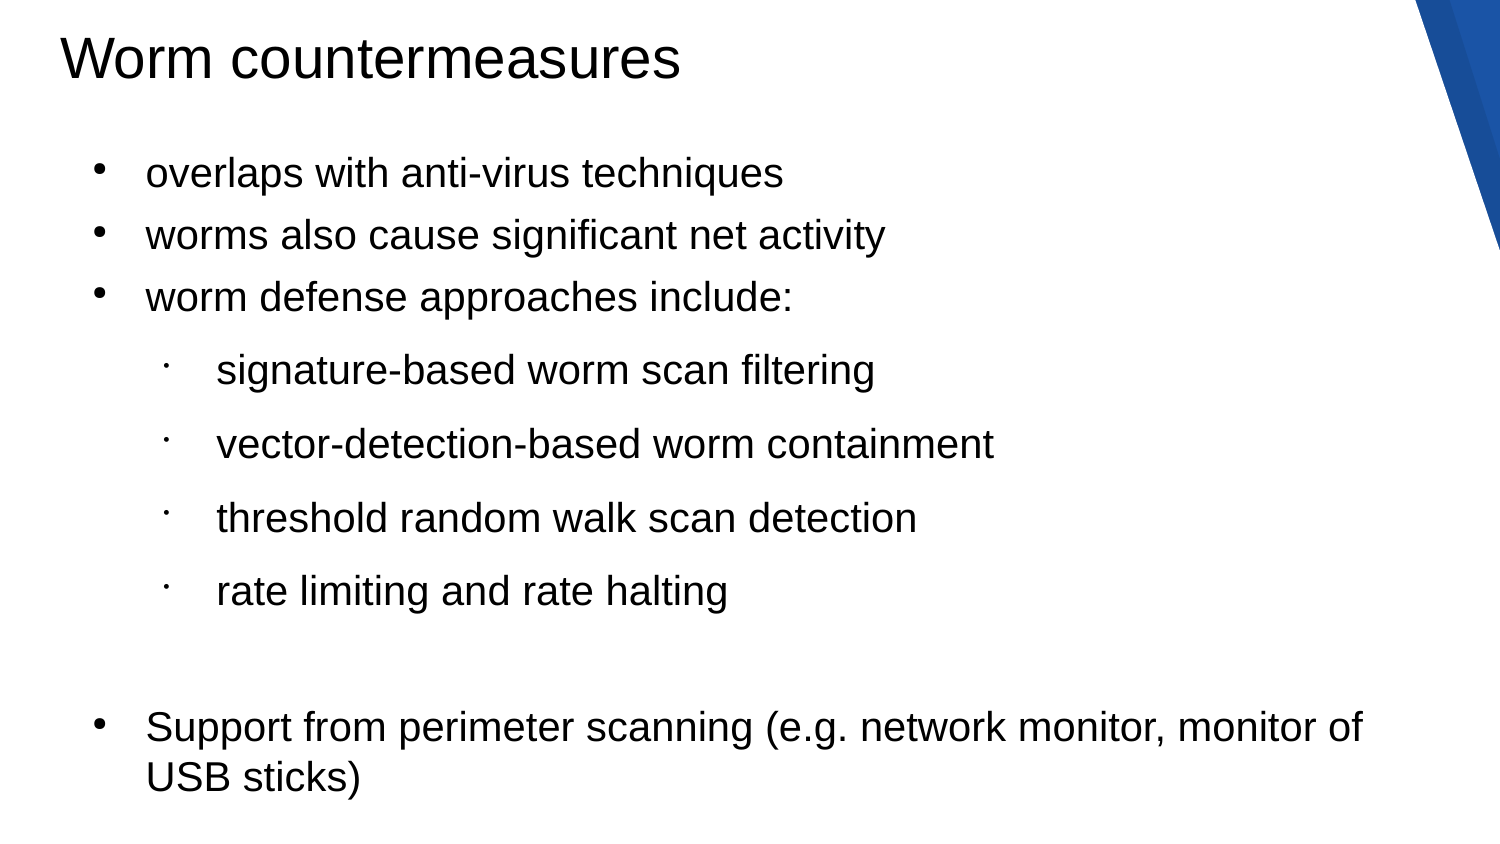

Worm countermeasures
# overlaps with anti-virus techniques
worms also cause significant net activity
worm defense approaches include:
signature-based worm scan filtering
vector-detection-based worm containment
threshold random walk scan detection
rate limiting and rate halting
Support from perimeter scanning (e.g. network monitor, monitor of USB sticks)